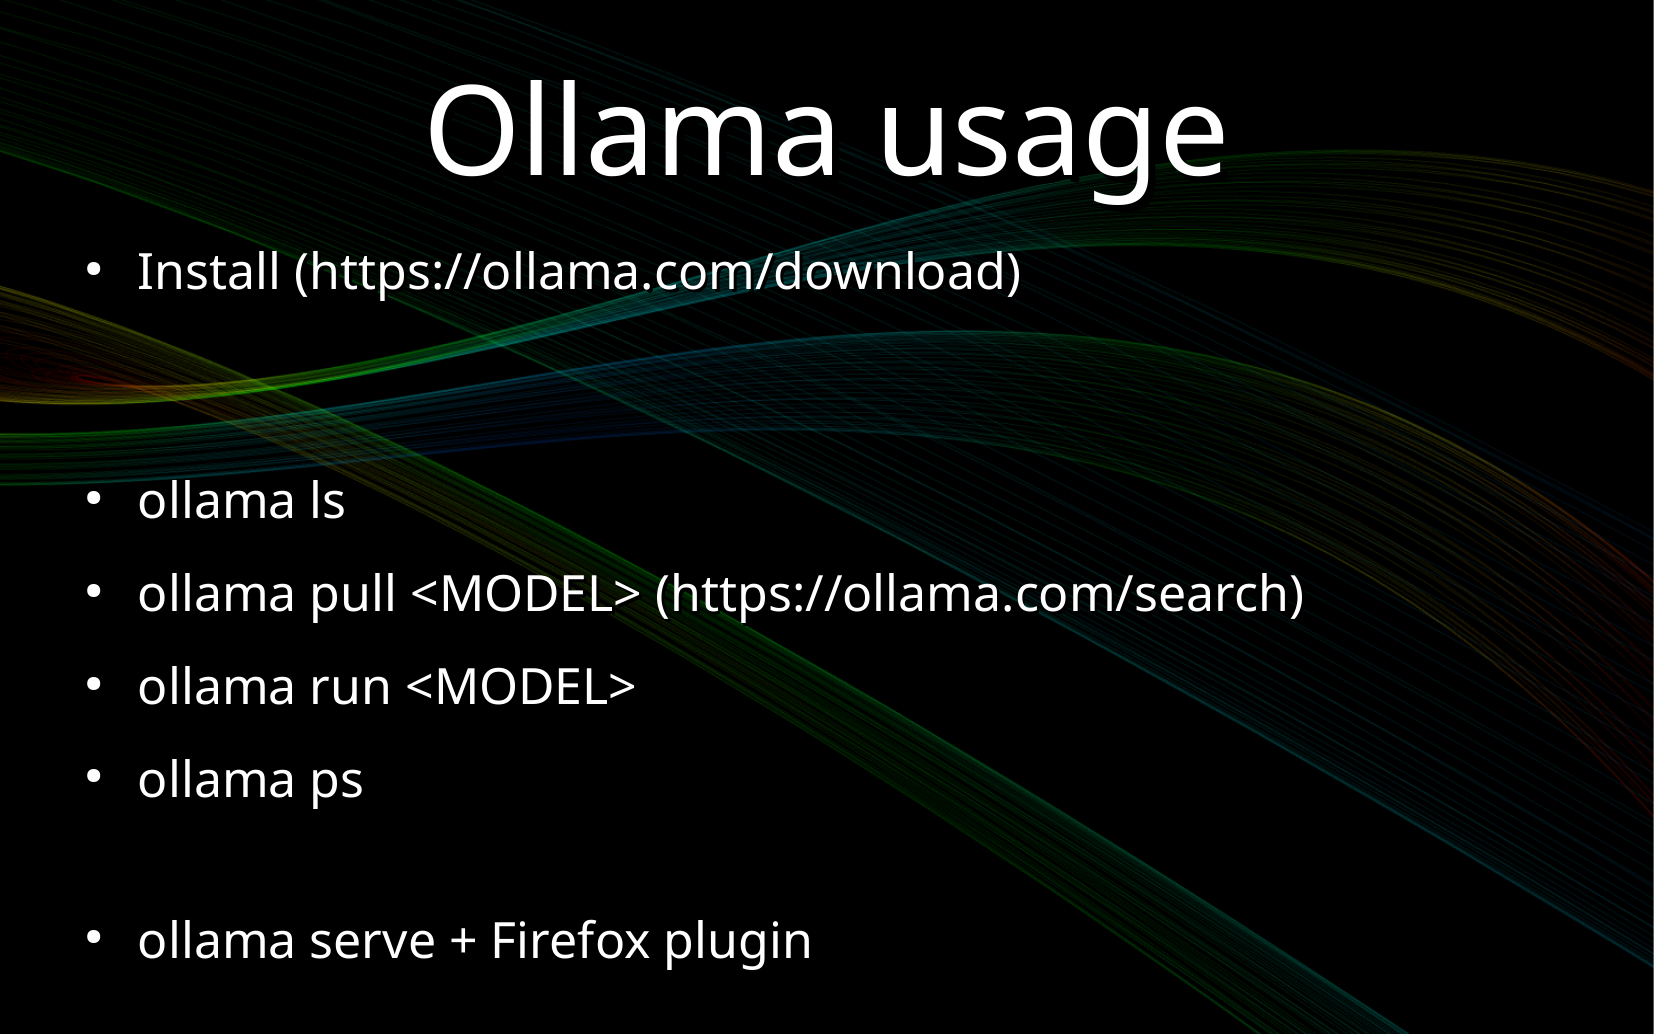

# Ollama usage
Install (https://ollama.com/download)
ollama ls
ollama pull <MODEL> (https://ollama.com/search)
ollama run <MODEL>
ollama ps
ollama serve + Firefox plugin